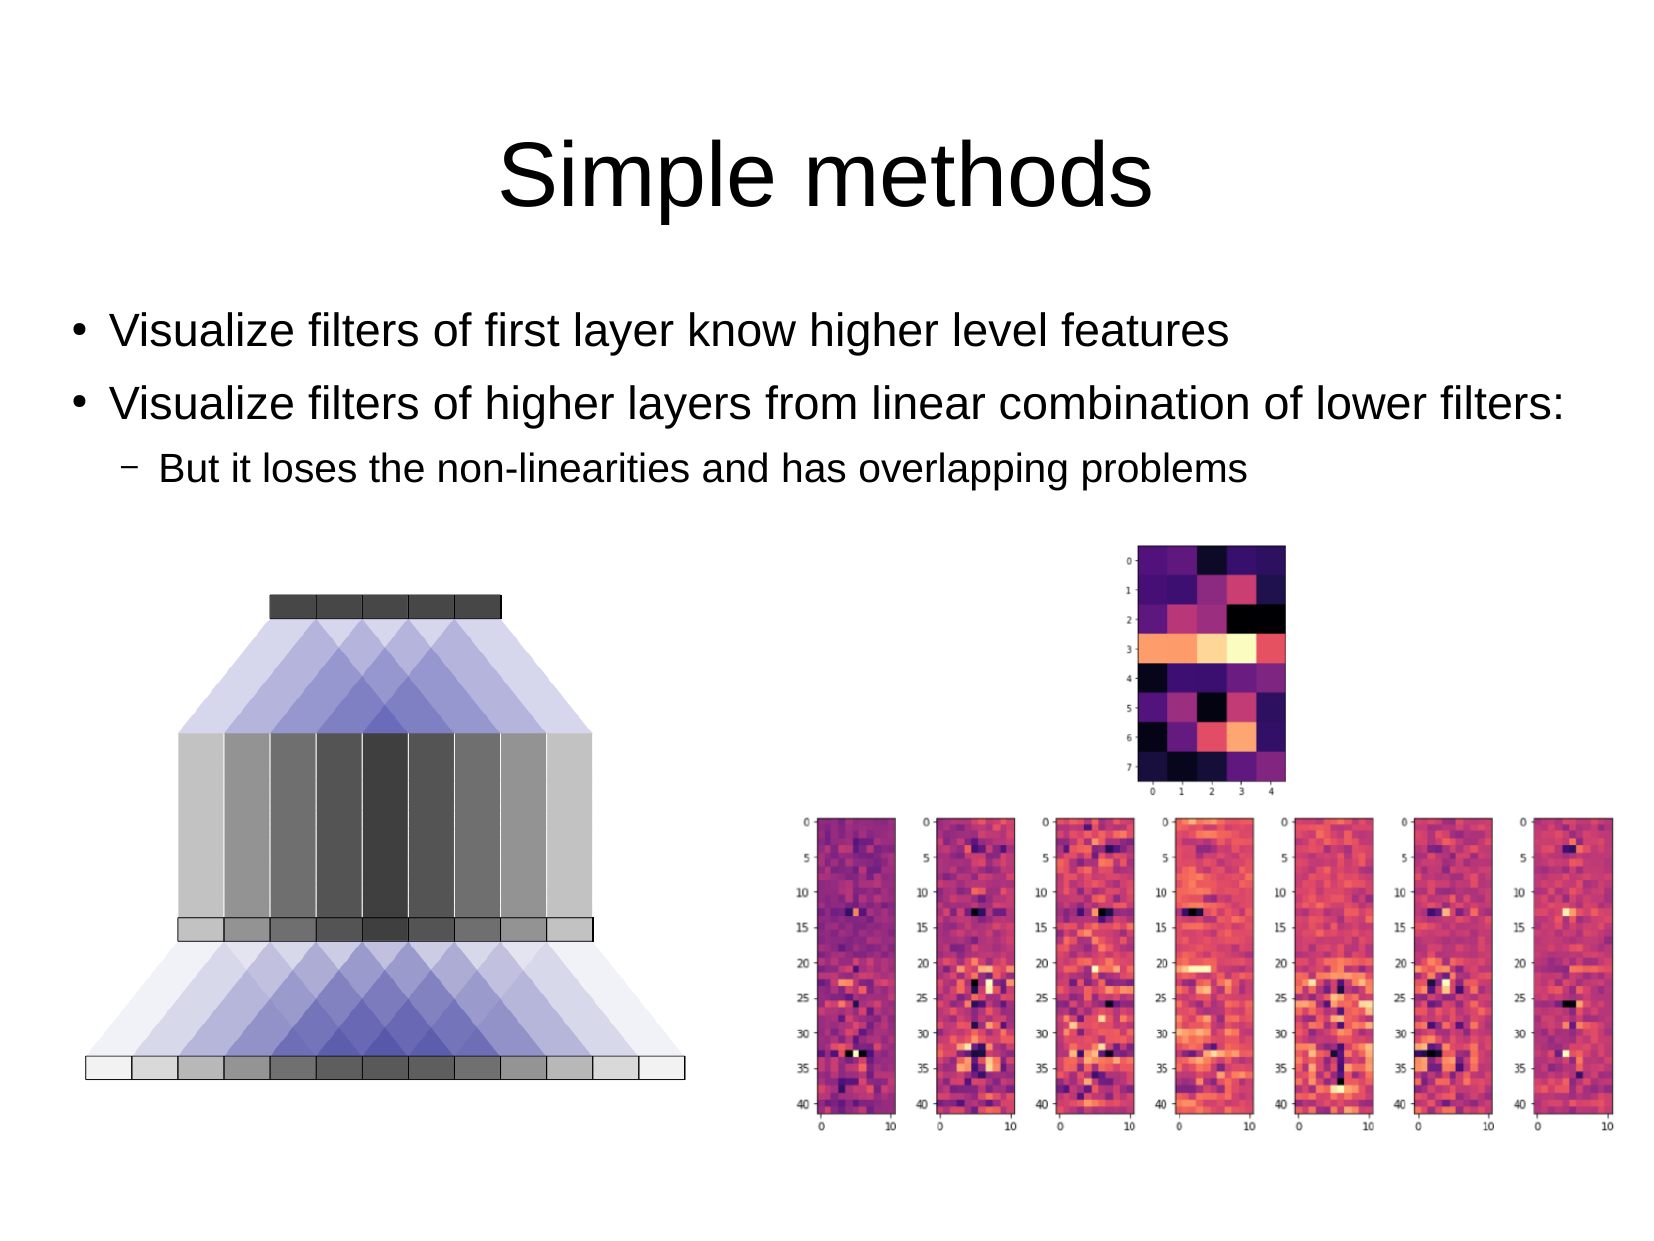

# Simple methods
Visualize filters of first layer know higher level features
Visualize filters of higher layers from linear combination of lower filters:
But it loses the non-linearities and has overlapping problems